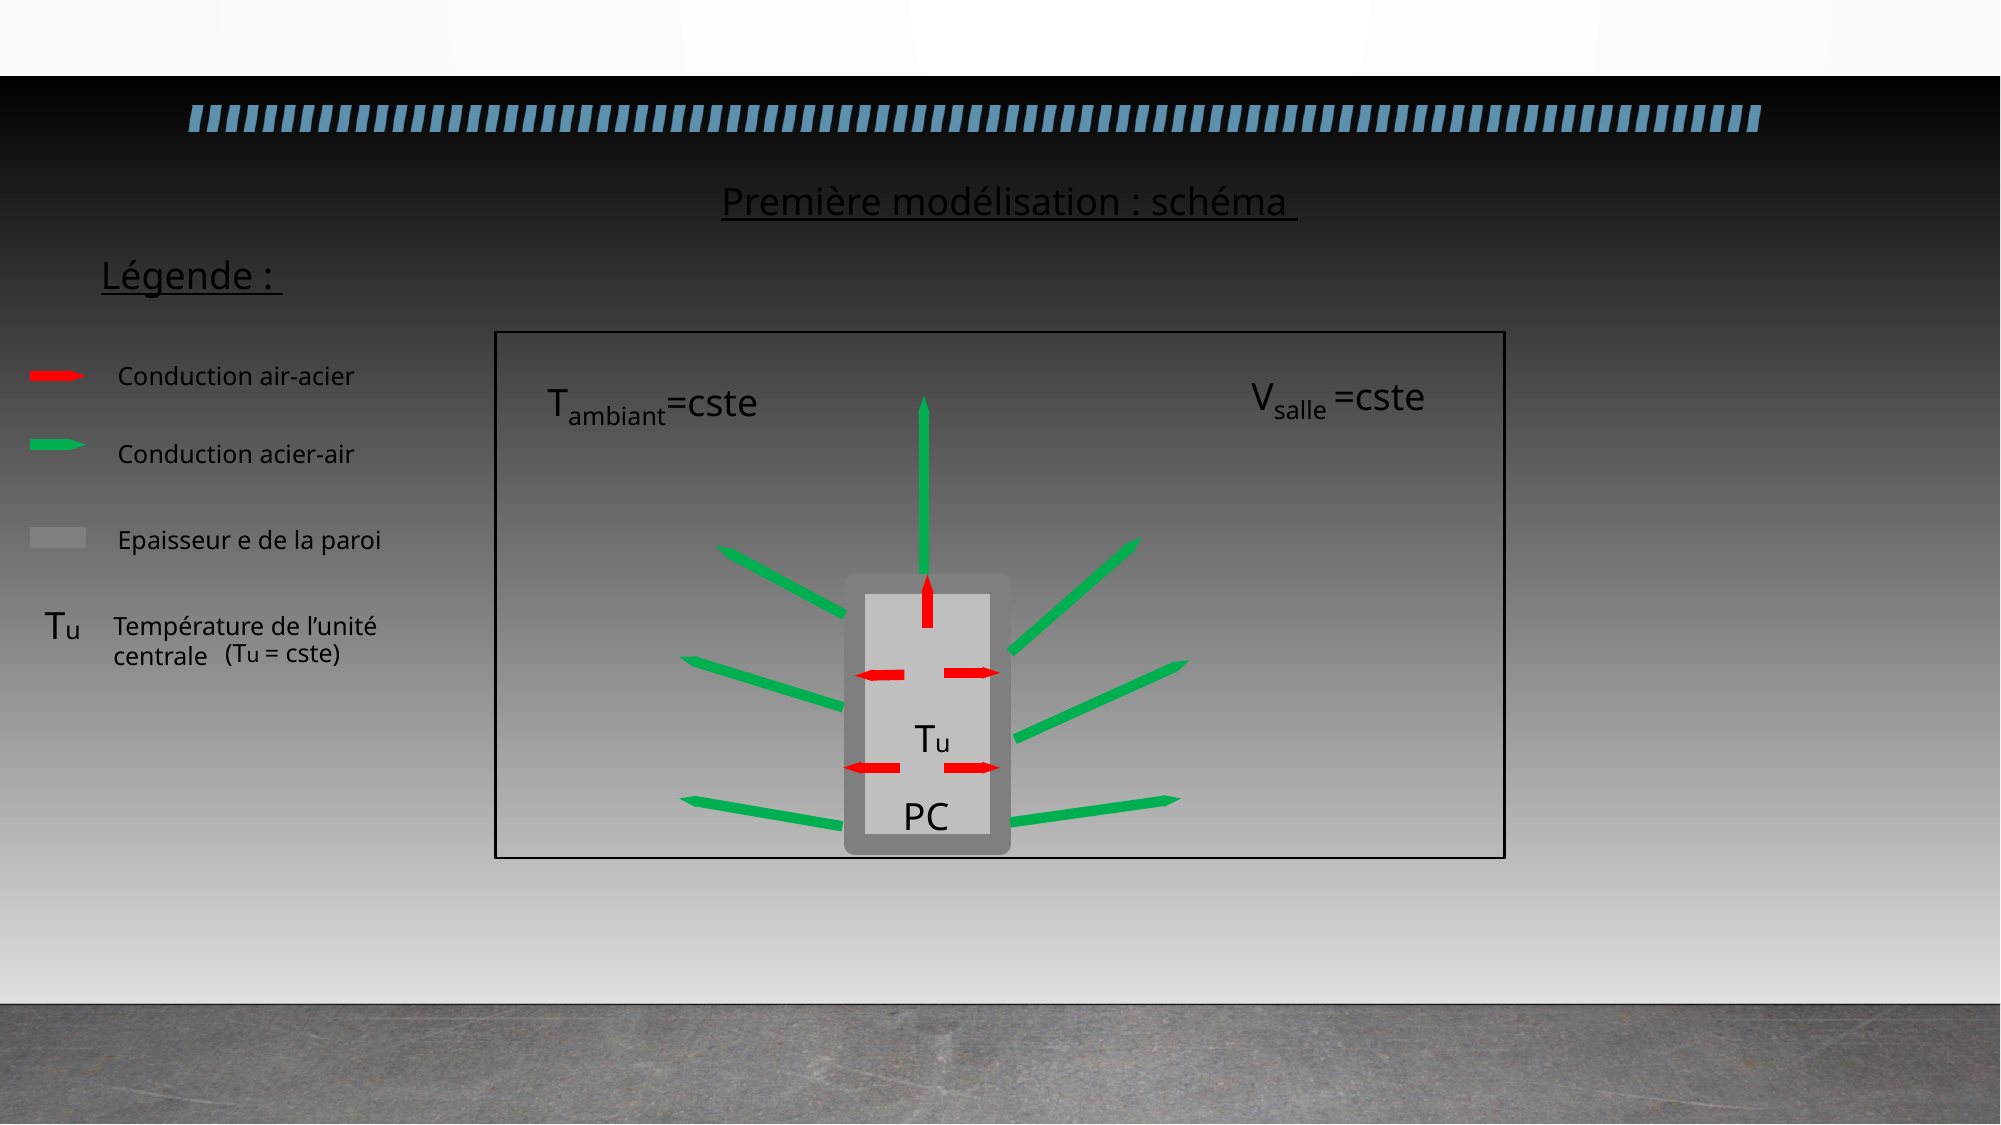

Première modélisation : schéma
Légende :
Conduction air-acier
Vsalle =cste
Tambiant=cste
Conduction acier-air
Epaisseur e de la paroi
Tu
Température de l’unité centrale
(Tu = cste)
Tu
PC